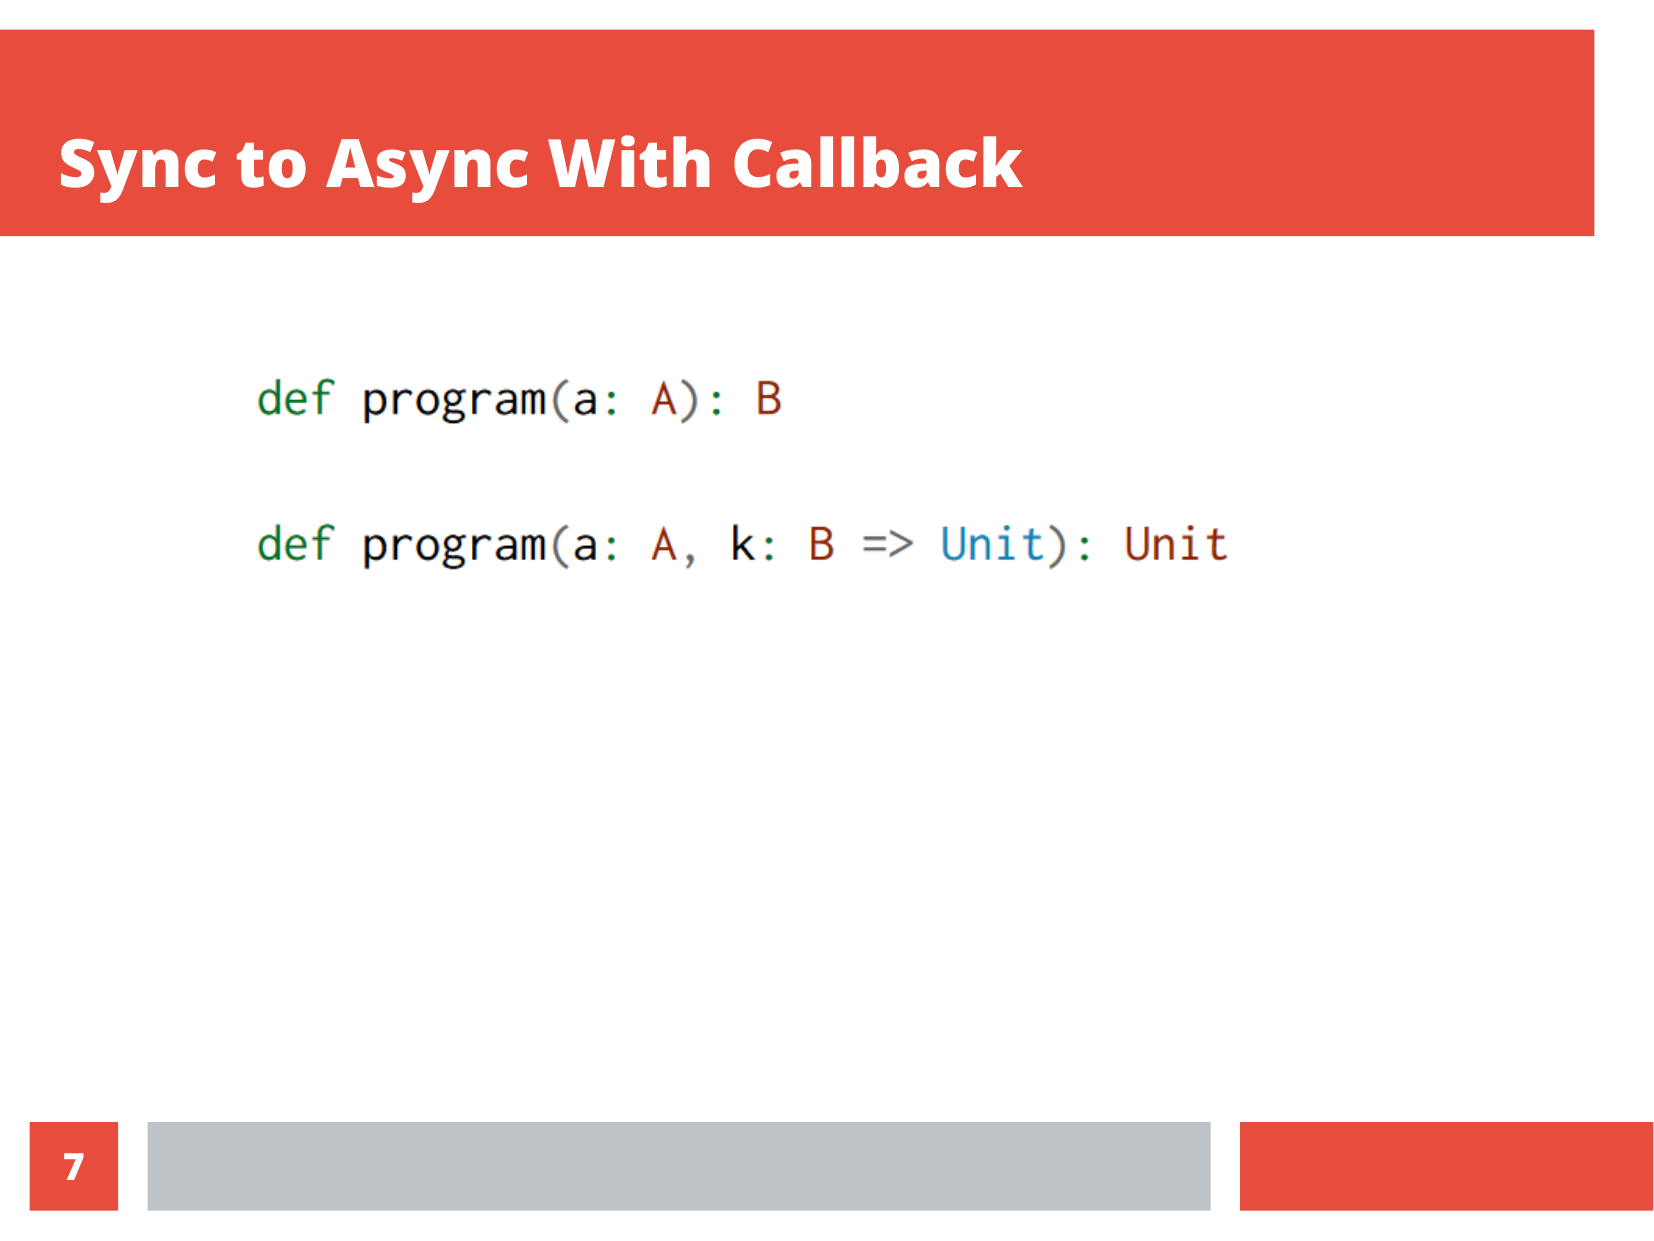

# Sync to Async With Callback
7